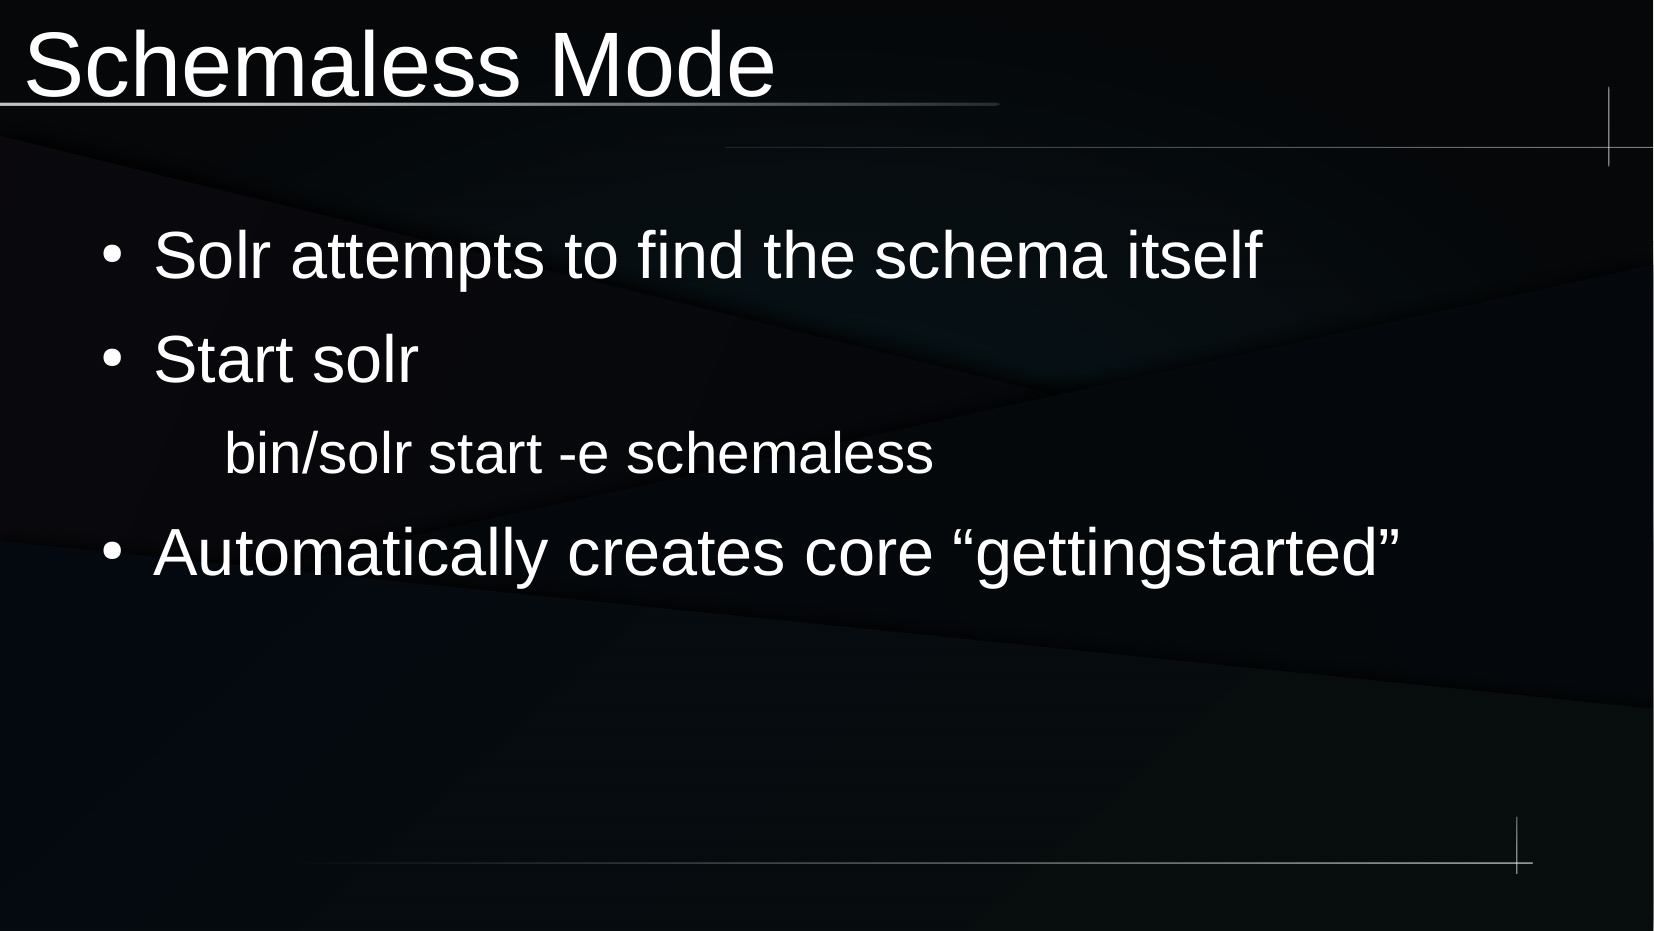

# Schemaless Mode
Solr attempts to find the schema itself
Start solr
bin/solr start -e schemaless
Automatically creates core “gettingstarted”